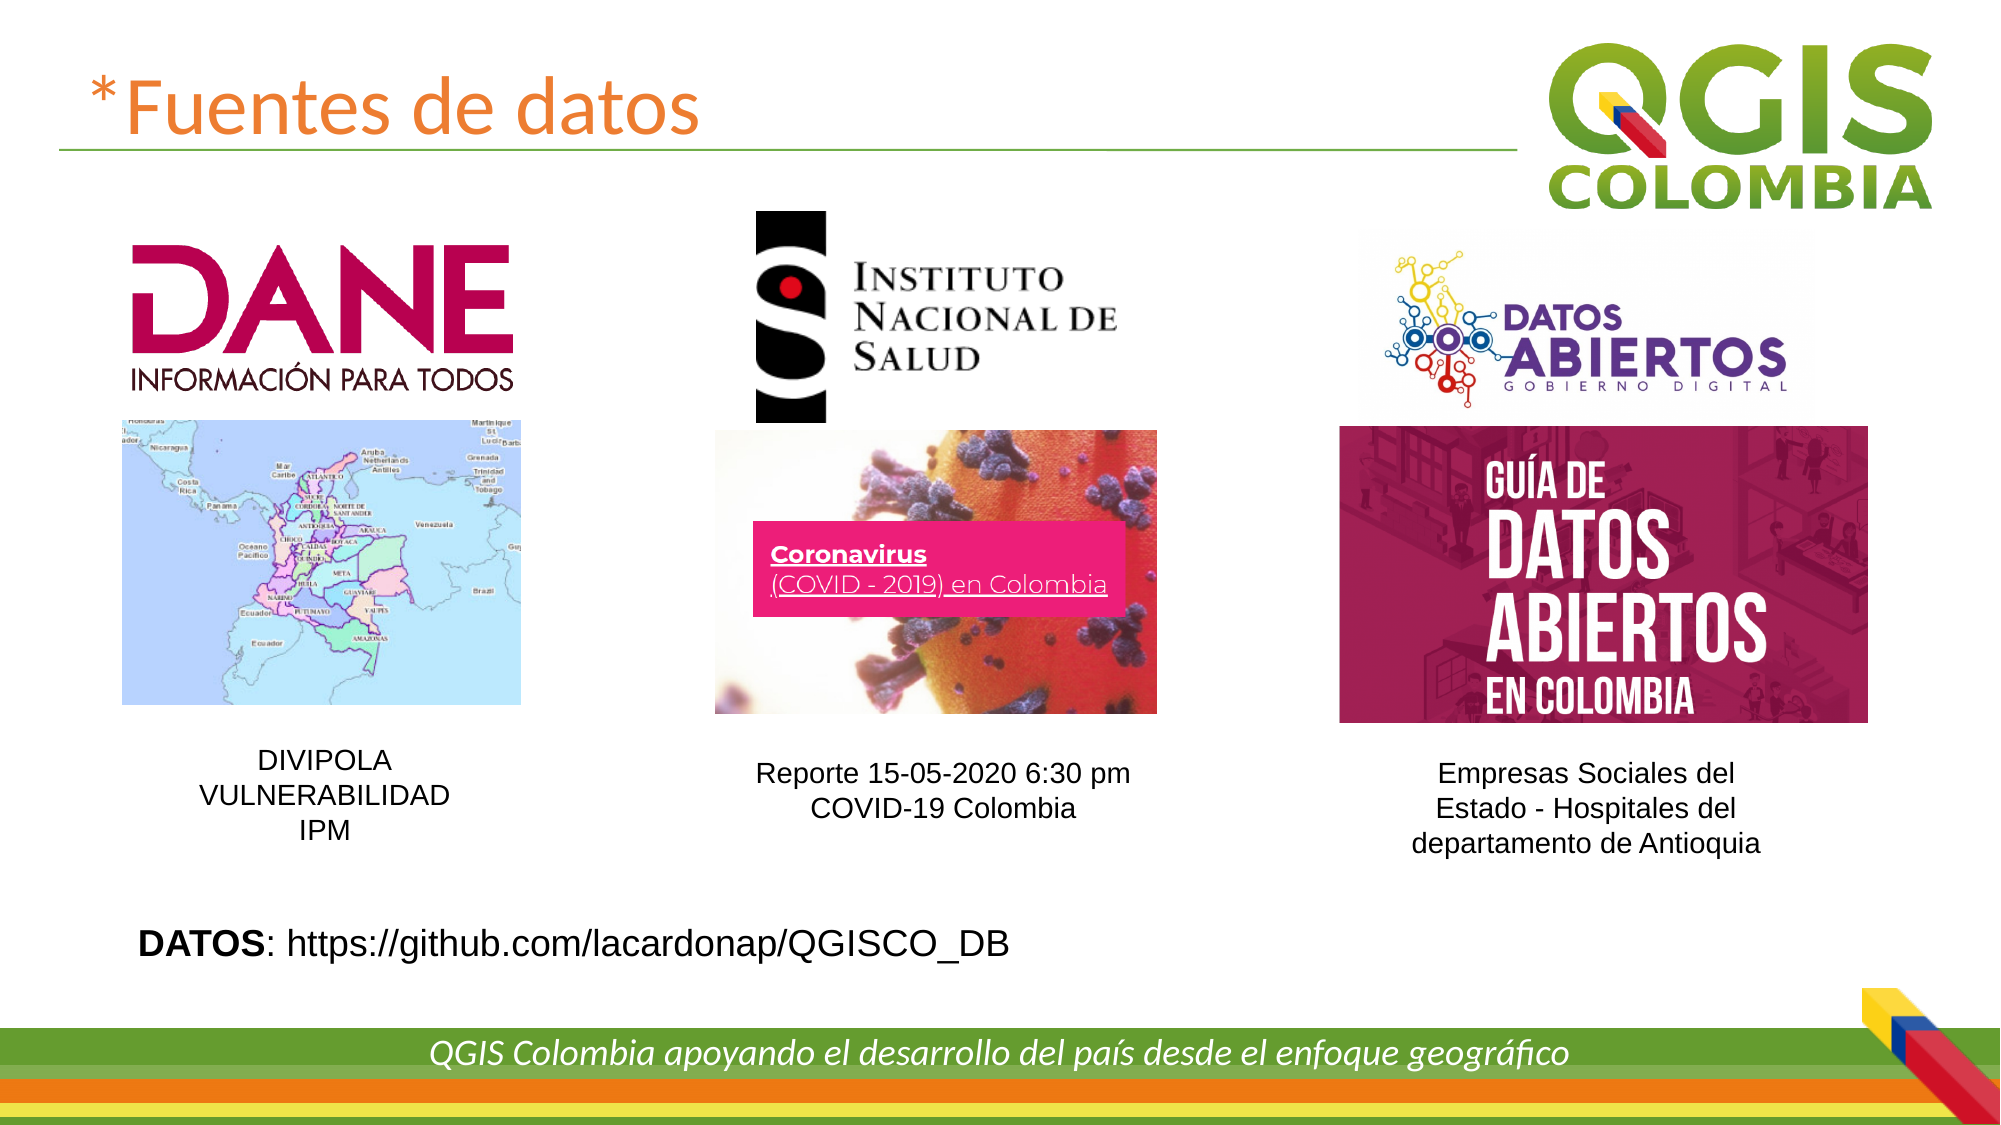

*Fuentes de datos
DIVIPOLA
VULNERABILIDAD
IPM
Reporte 15-05-2020 6:30 pm COVID-19 Colombia
Empresas Sociales del Estado - Hospitales del departamento de Antioquia
DATOS: https://github.com/lacardonap/QGISCO_DB